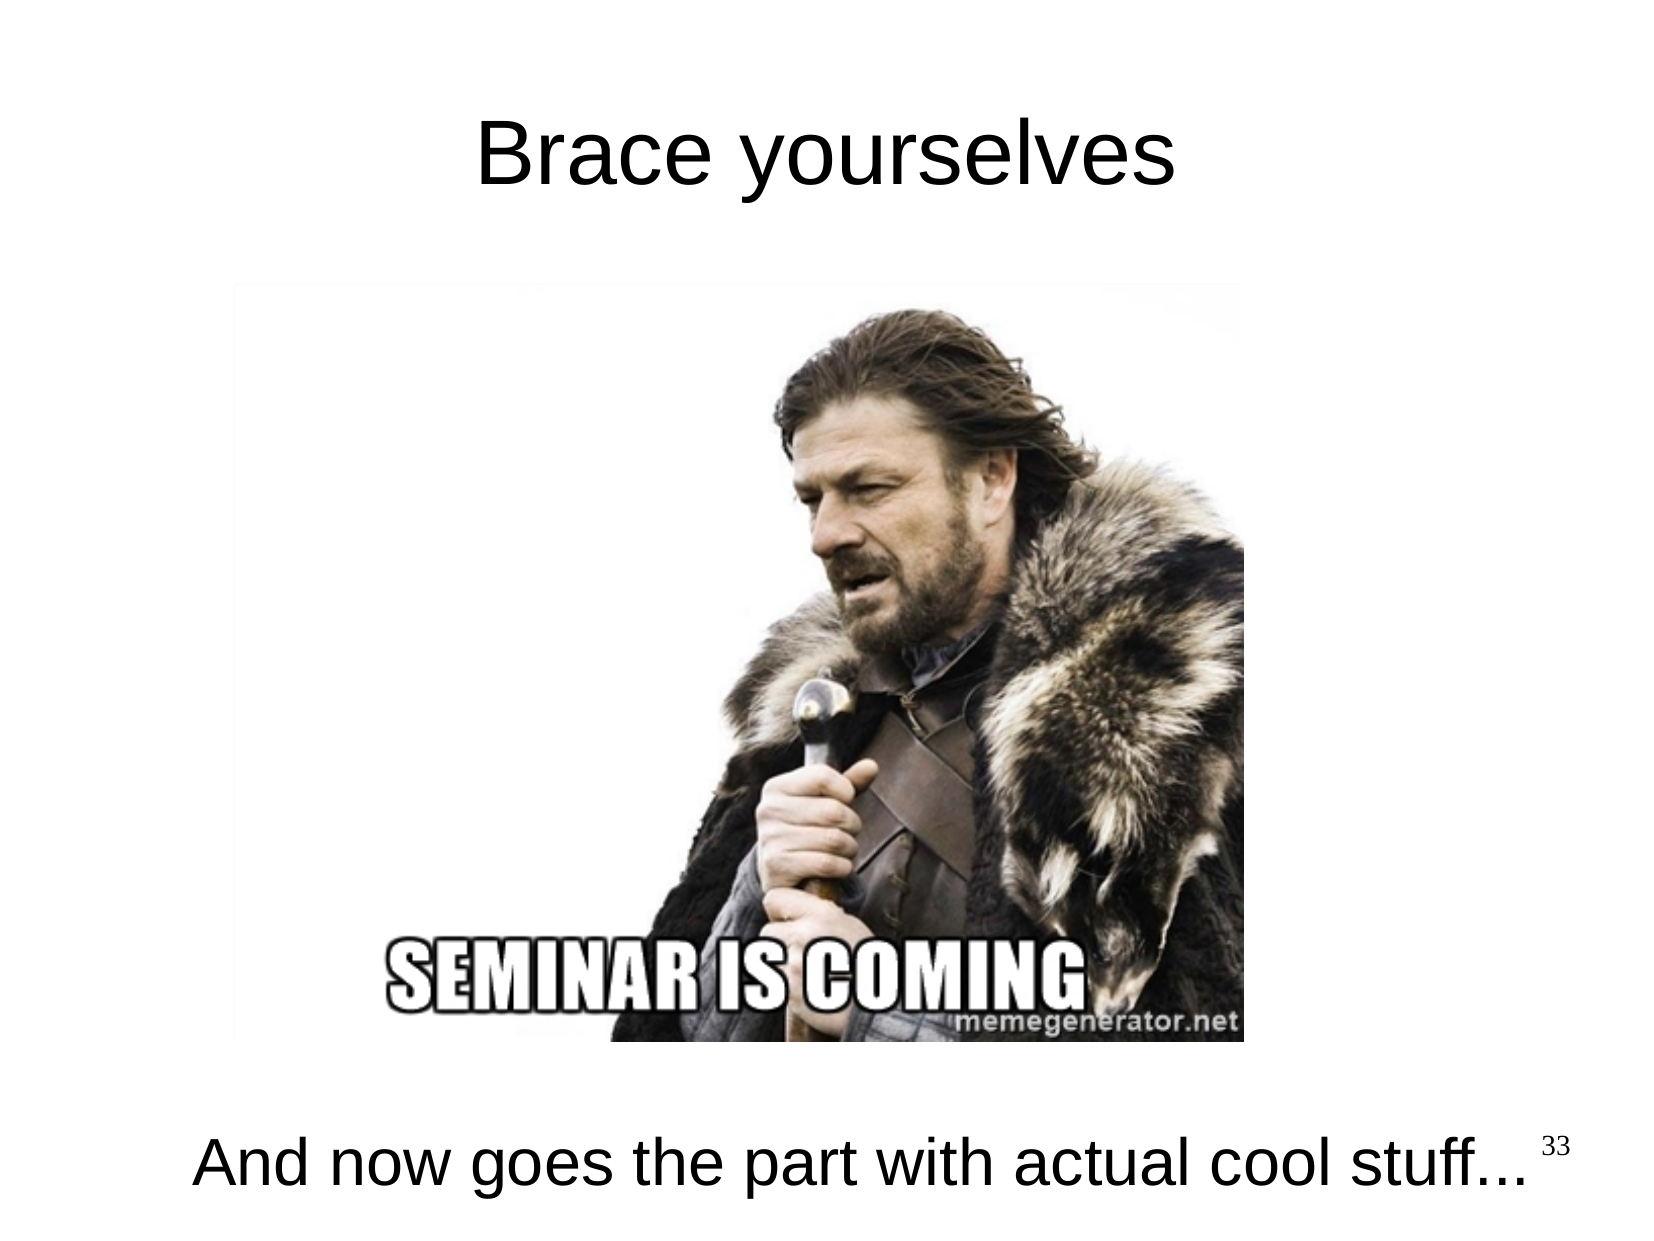

# Brace yourselves
And now goes the part with actual cool stuff...
33